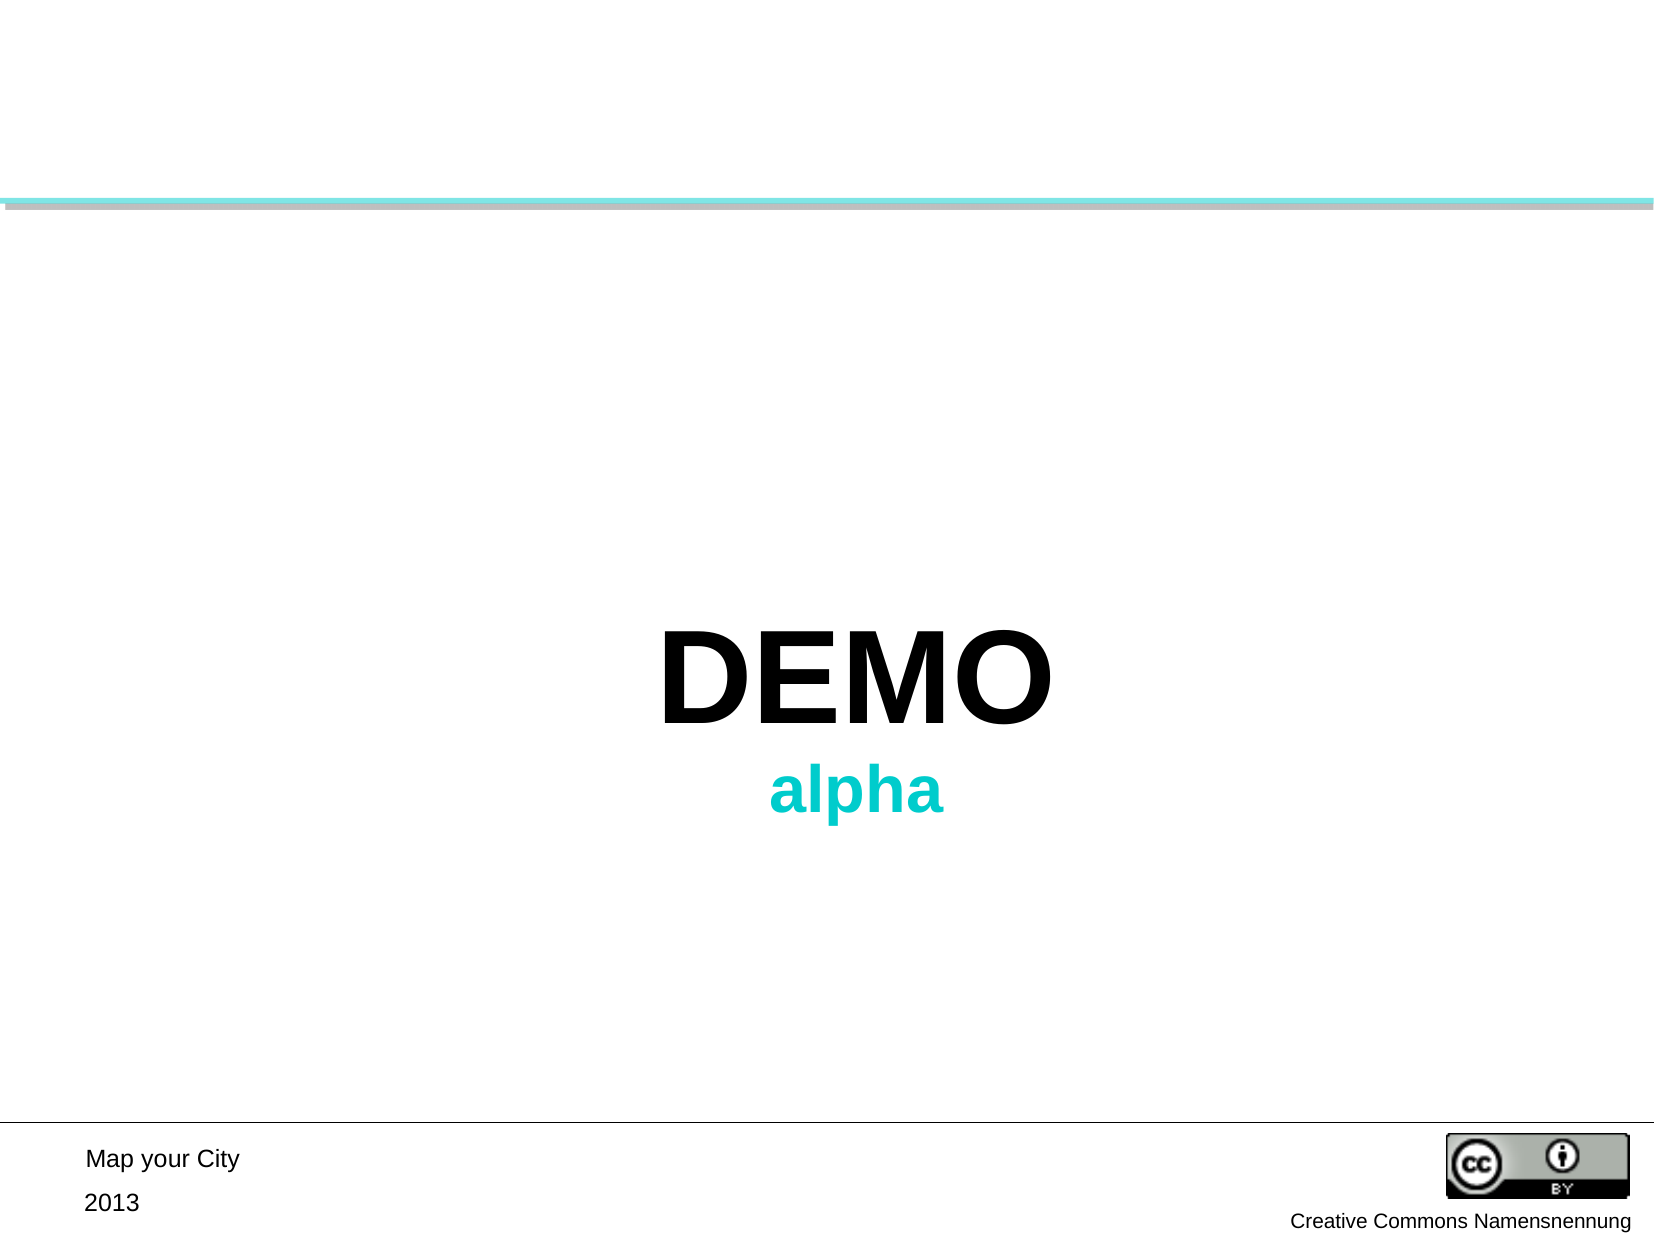

# DEMO alpha
Map your City
2013
Creative Commons Namensnennung